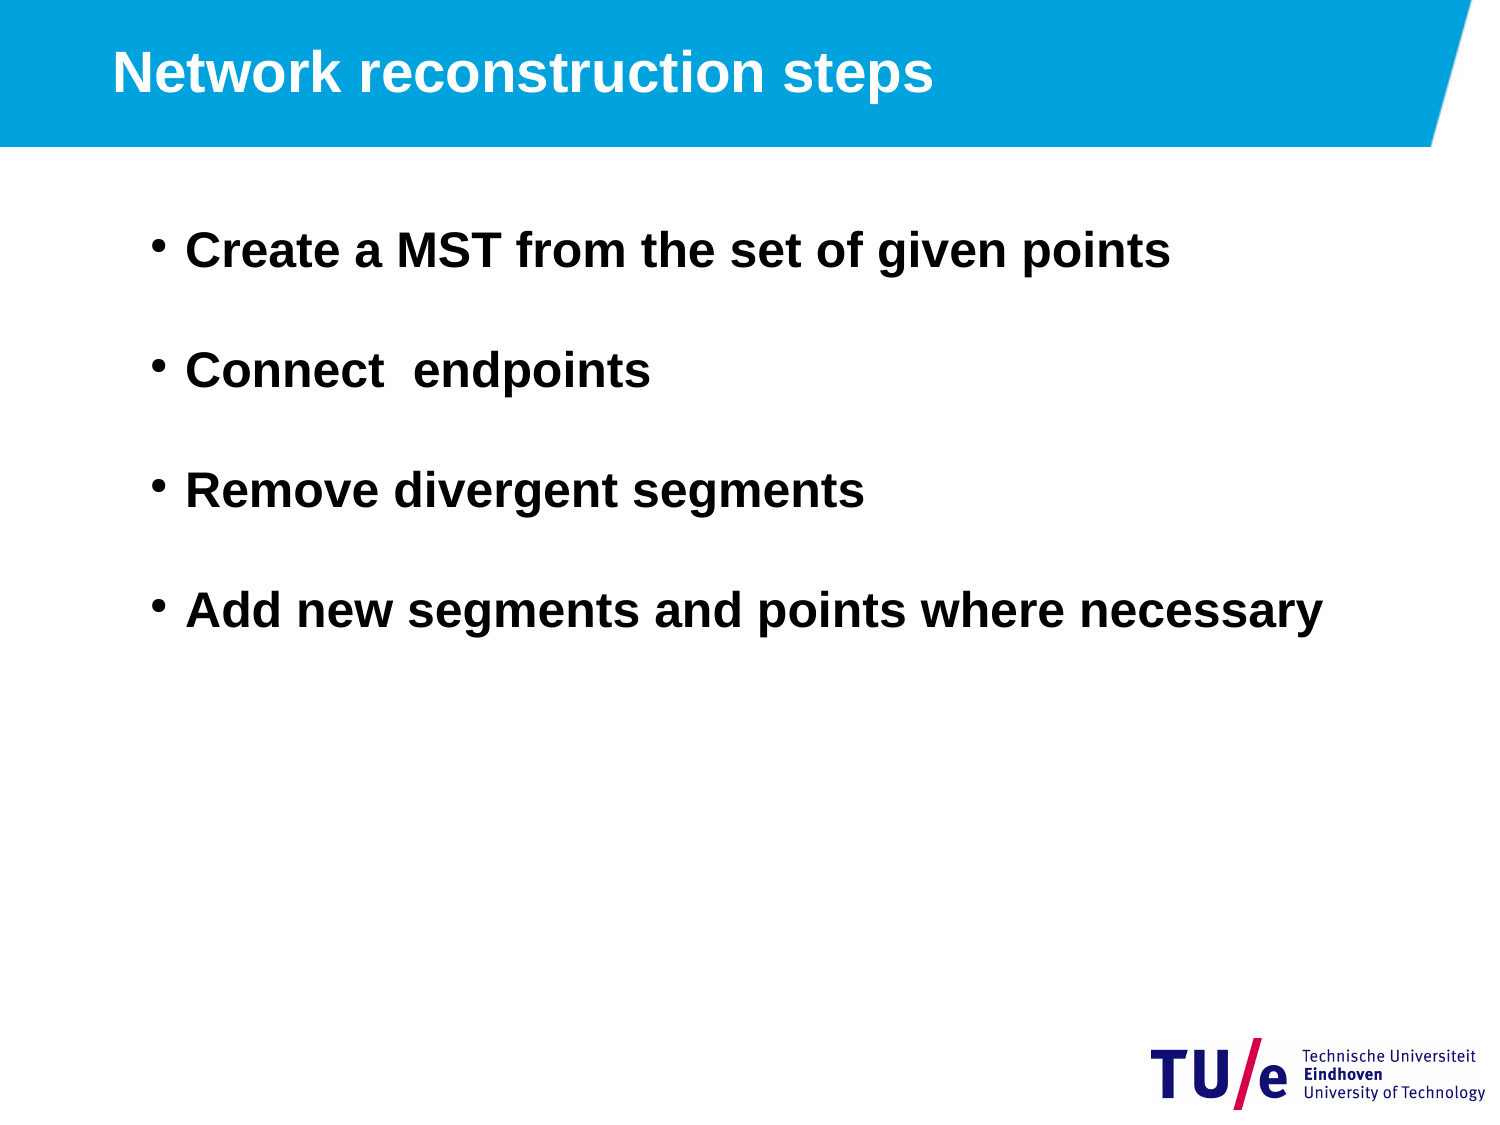

Network reconstruction steps
Create a MST from the set of given points
Connect endpoints
Remove divergent segments
Add new segments and points where necessary